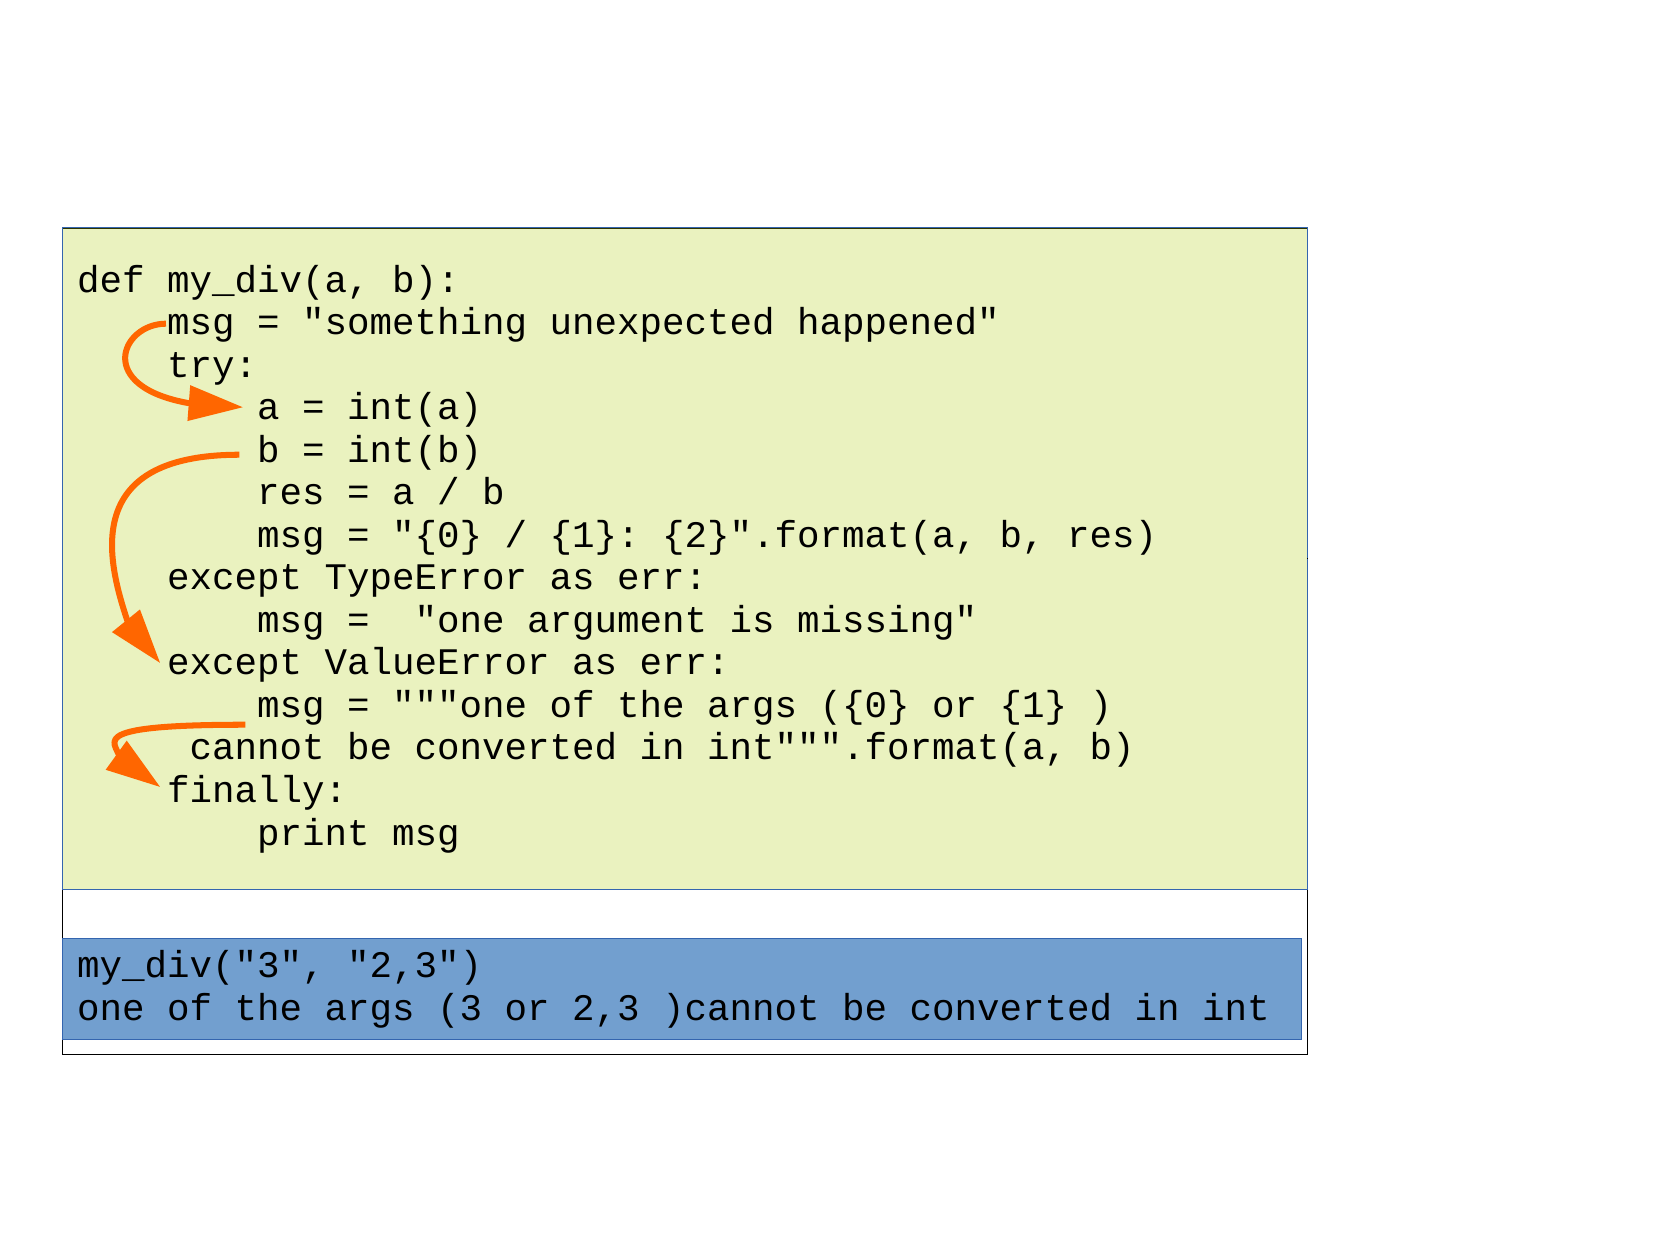

def my_div(a, b):
 msg = "something unexpected happened"
 try:
 a = int(a)
 b = int(b)
 res = a / b
 msg = "{0} / {1}: {2}".format(a, b, res)
 except TypeError as err:
 msg = "one argument is missing"
 except ValueError as err:
 msg = """one of the args ({0} or {1} )
 cannot be converted in int""".format(a, b)
 finally:
 print msg
my_div("3", "2,3")
one of the args (3 or 2,3 )cannot be converted in int